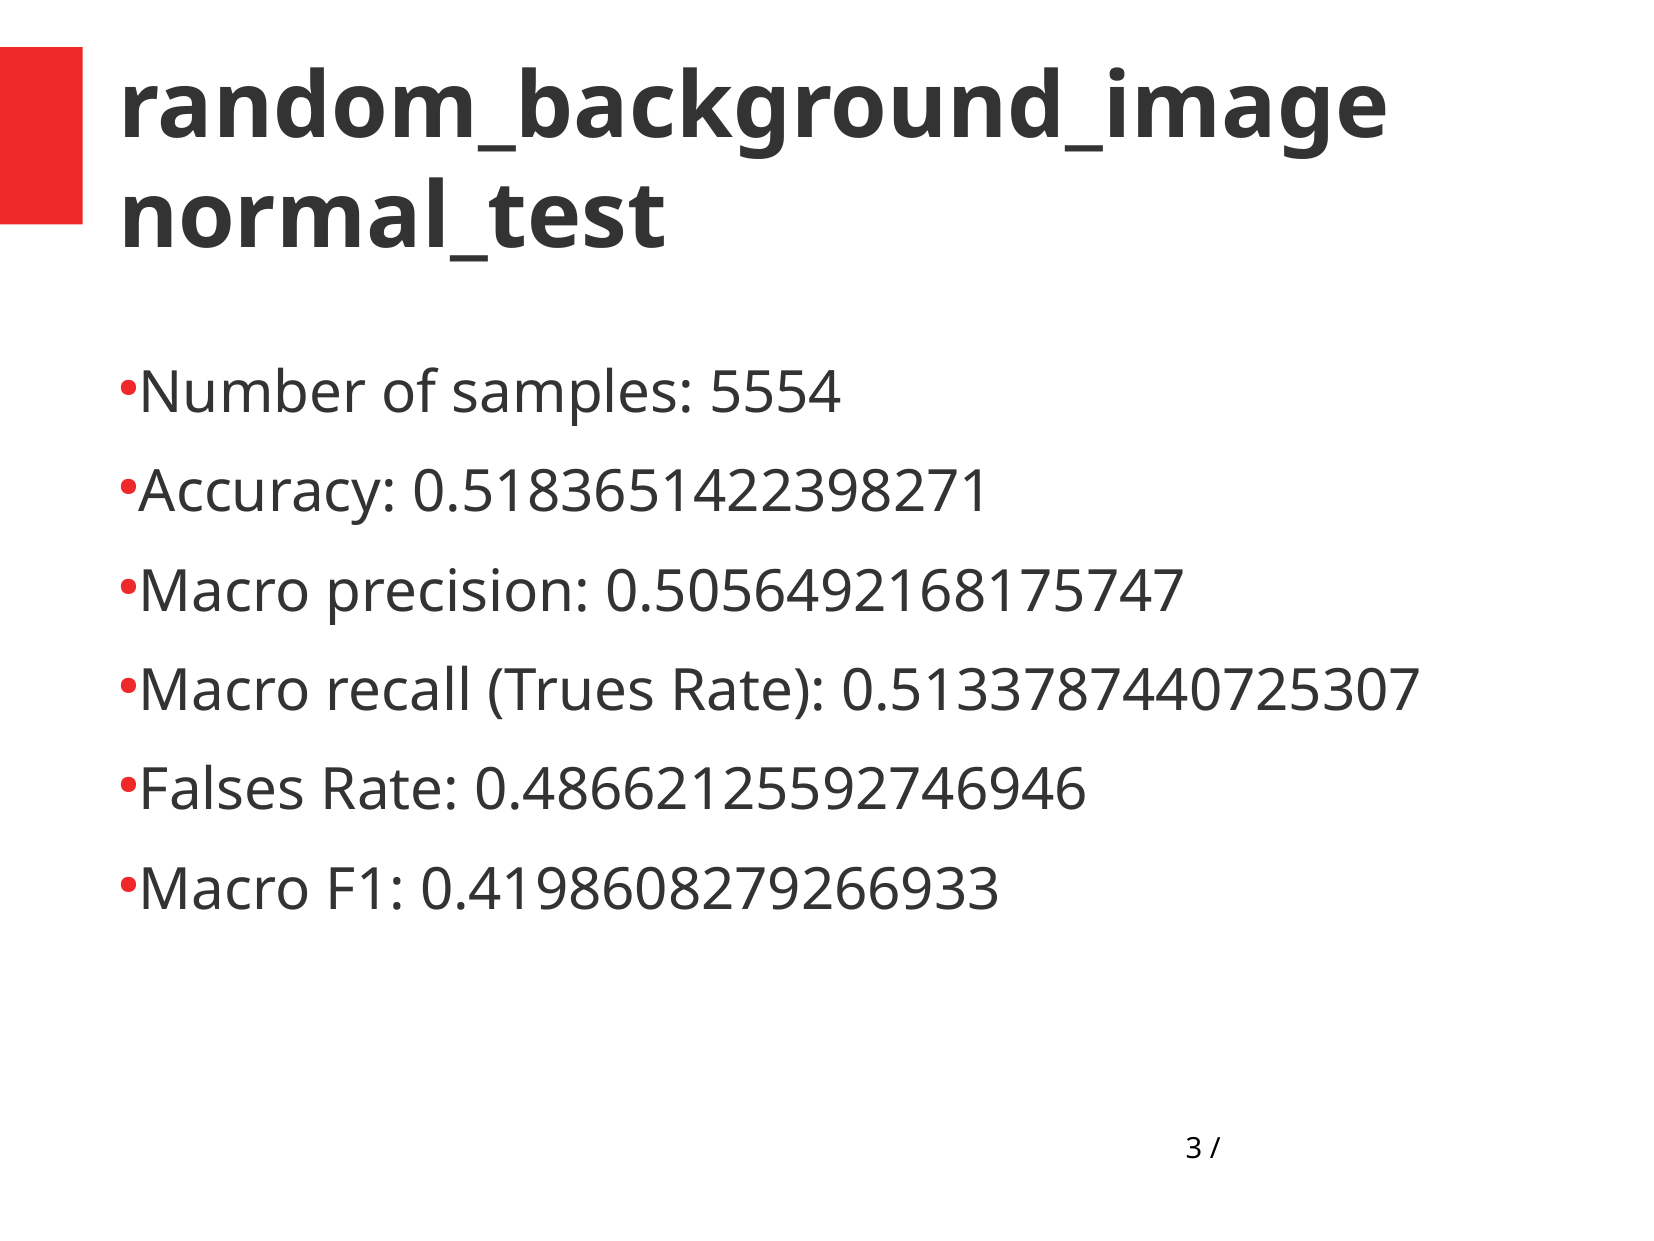

# random_background_image normal_test
Number of samples: 5554
Accuracy: 0.5183651422398271
Macro precision: 0.5056492168175747
Macro recall (Trues Rate): 0.5133787440725307
Falses Rate: 0.48662125592746946
Macro F1: 0.4198608279266933